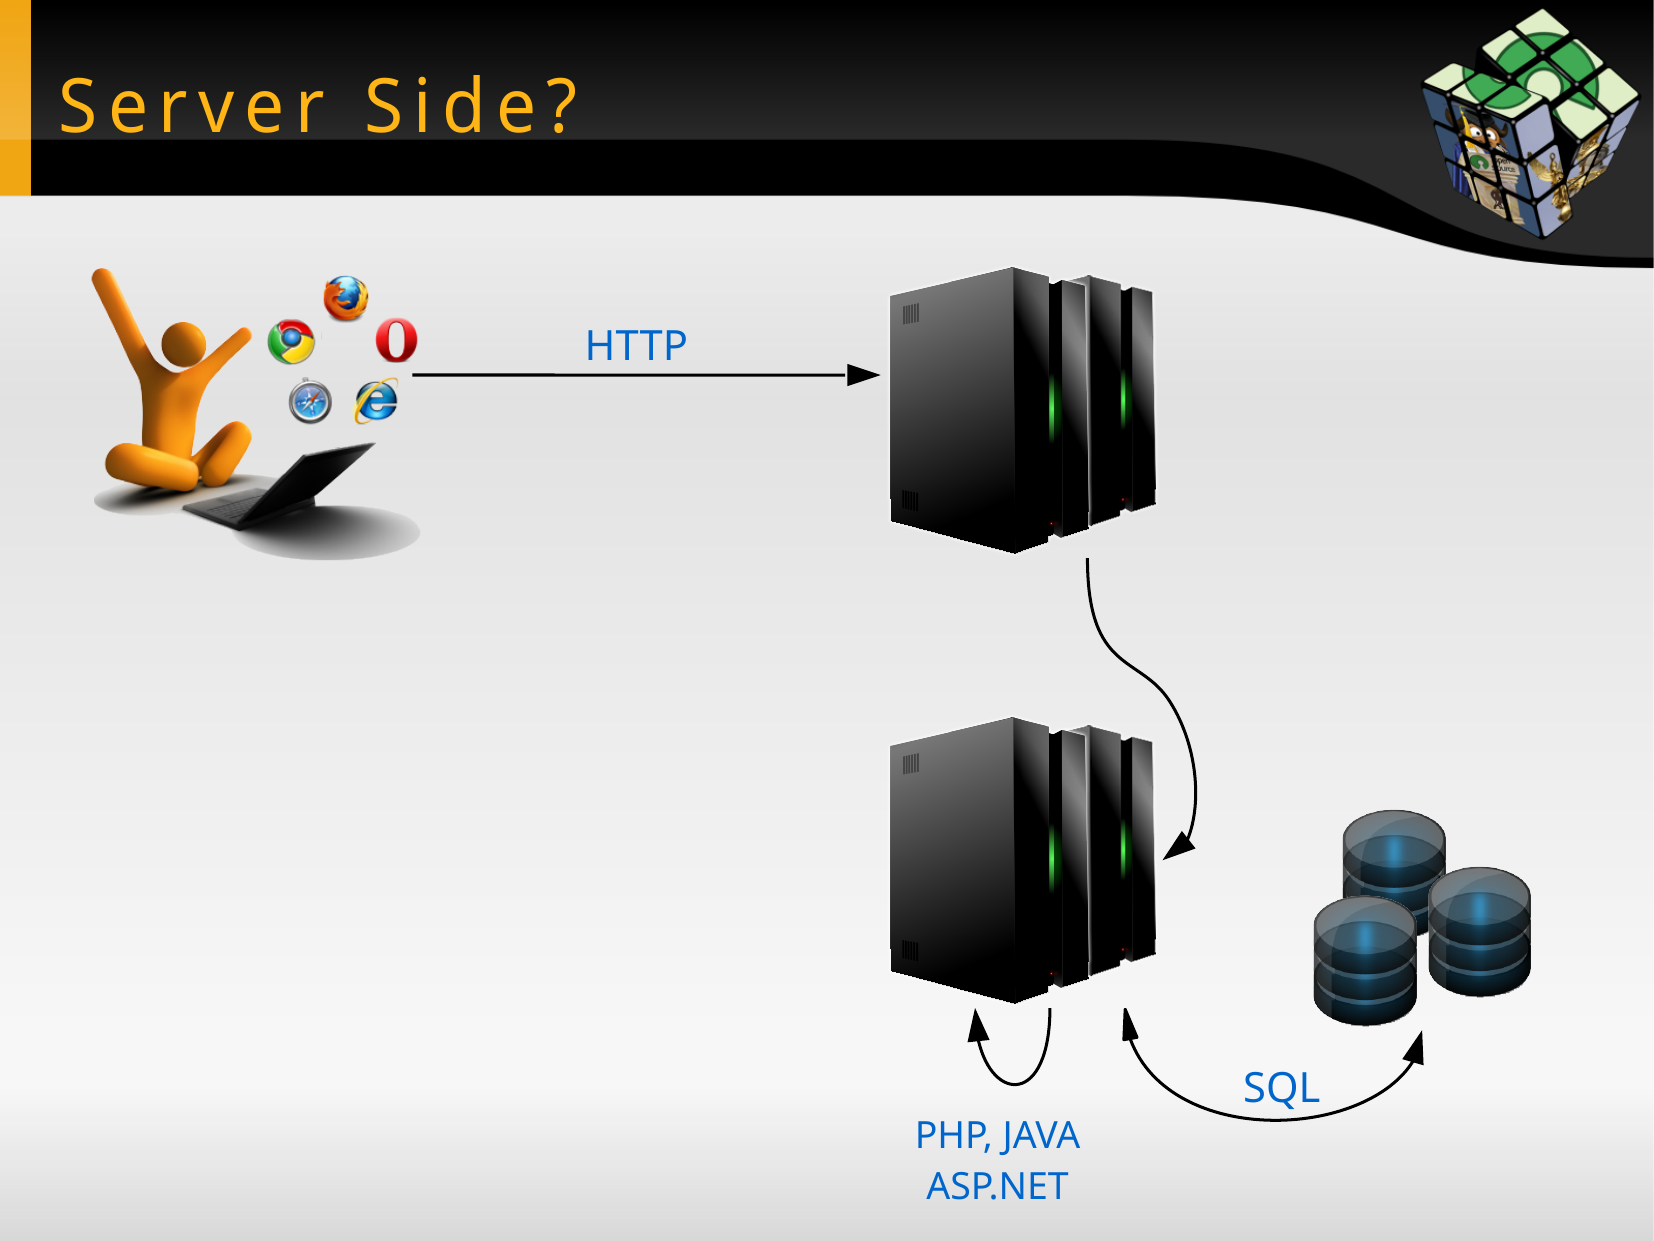

# Server Side?
HTTP
SQL
PHP, JAVA
ASP.NET